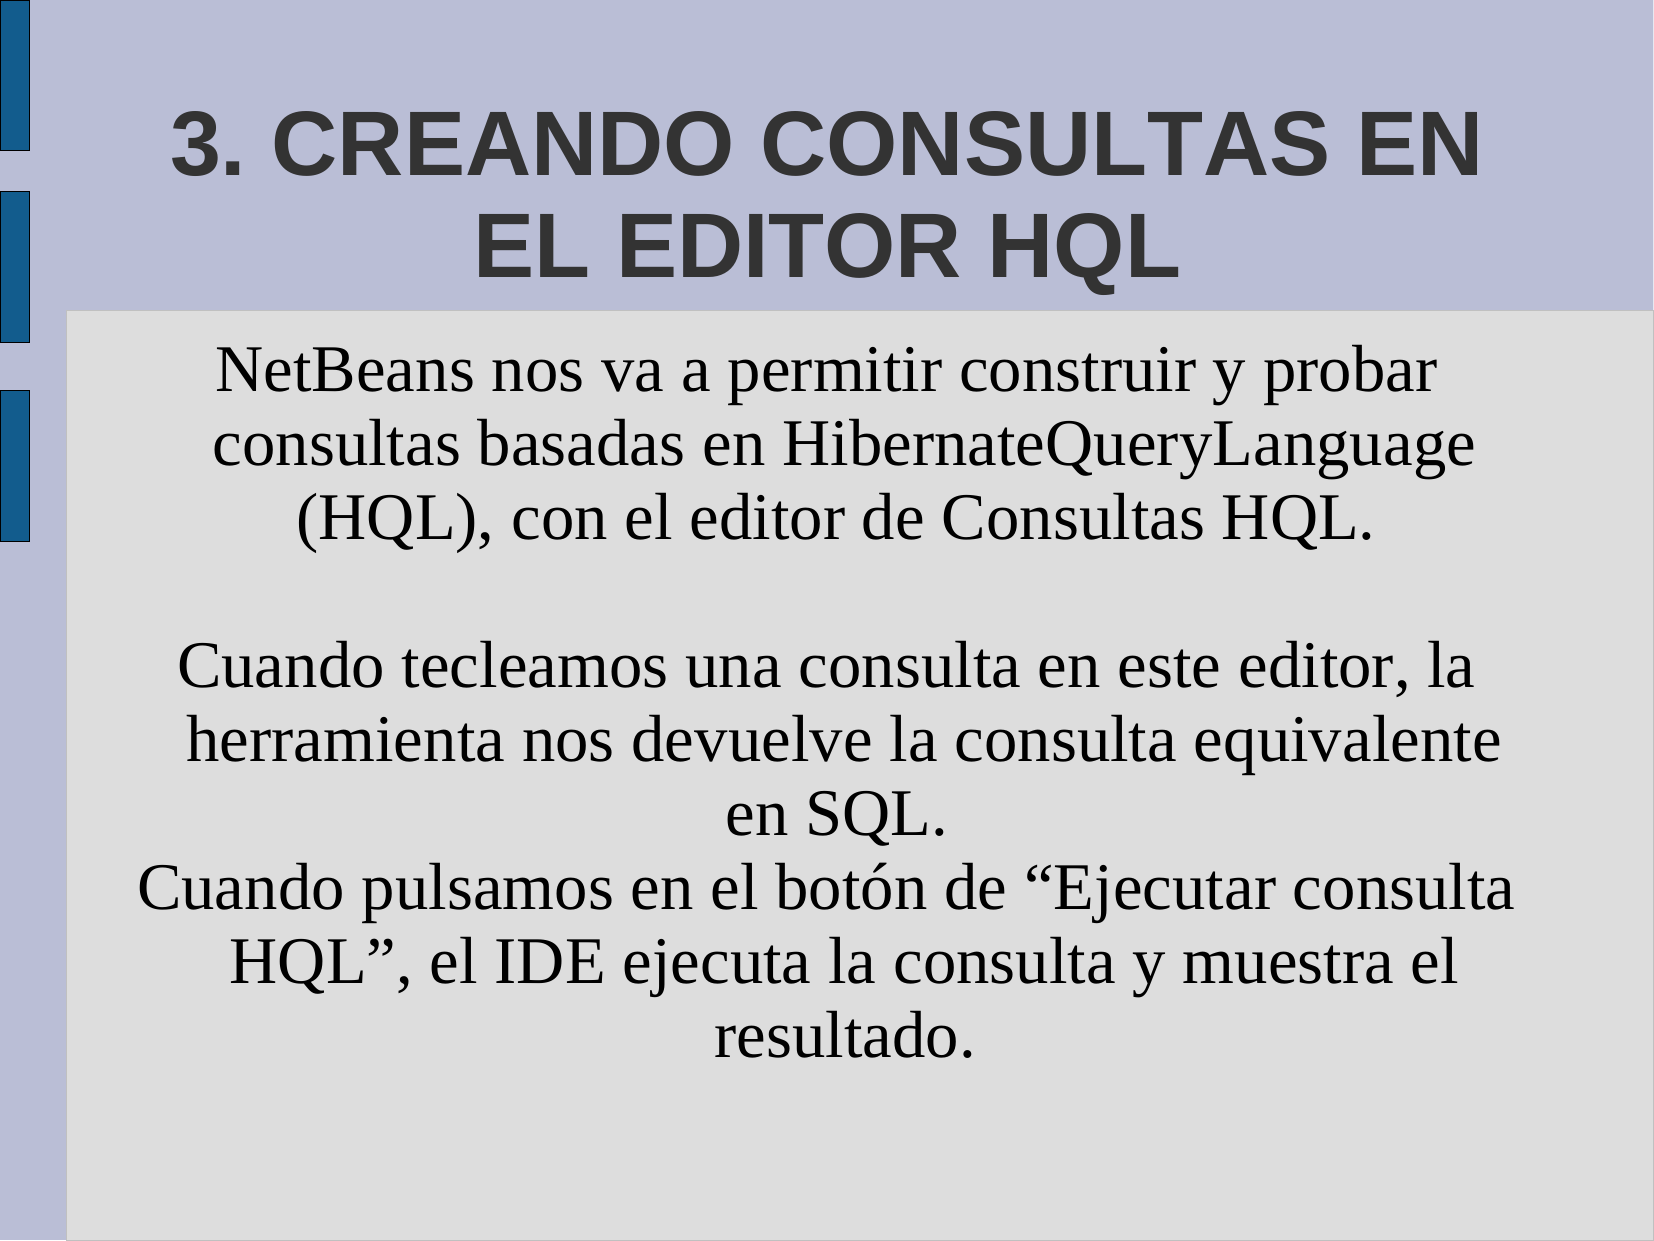

# 3. CREANDO CONSULTAS EN EL EDITOR HQL
NetBeans nos va a permitir construir y probar consultas basadas en HibernateQueryLanguage (HQL), con el editor de Consultas HQL.
Cuando tecleamos una consulta en este editor, la herramienta nos devuelve la consulta equivalente en SQL.
Cuando pulsamos en el botón de “Ejecutar consulta HQL”, el IDE ejecuta la consulta y muestra el resultado.